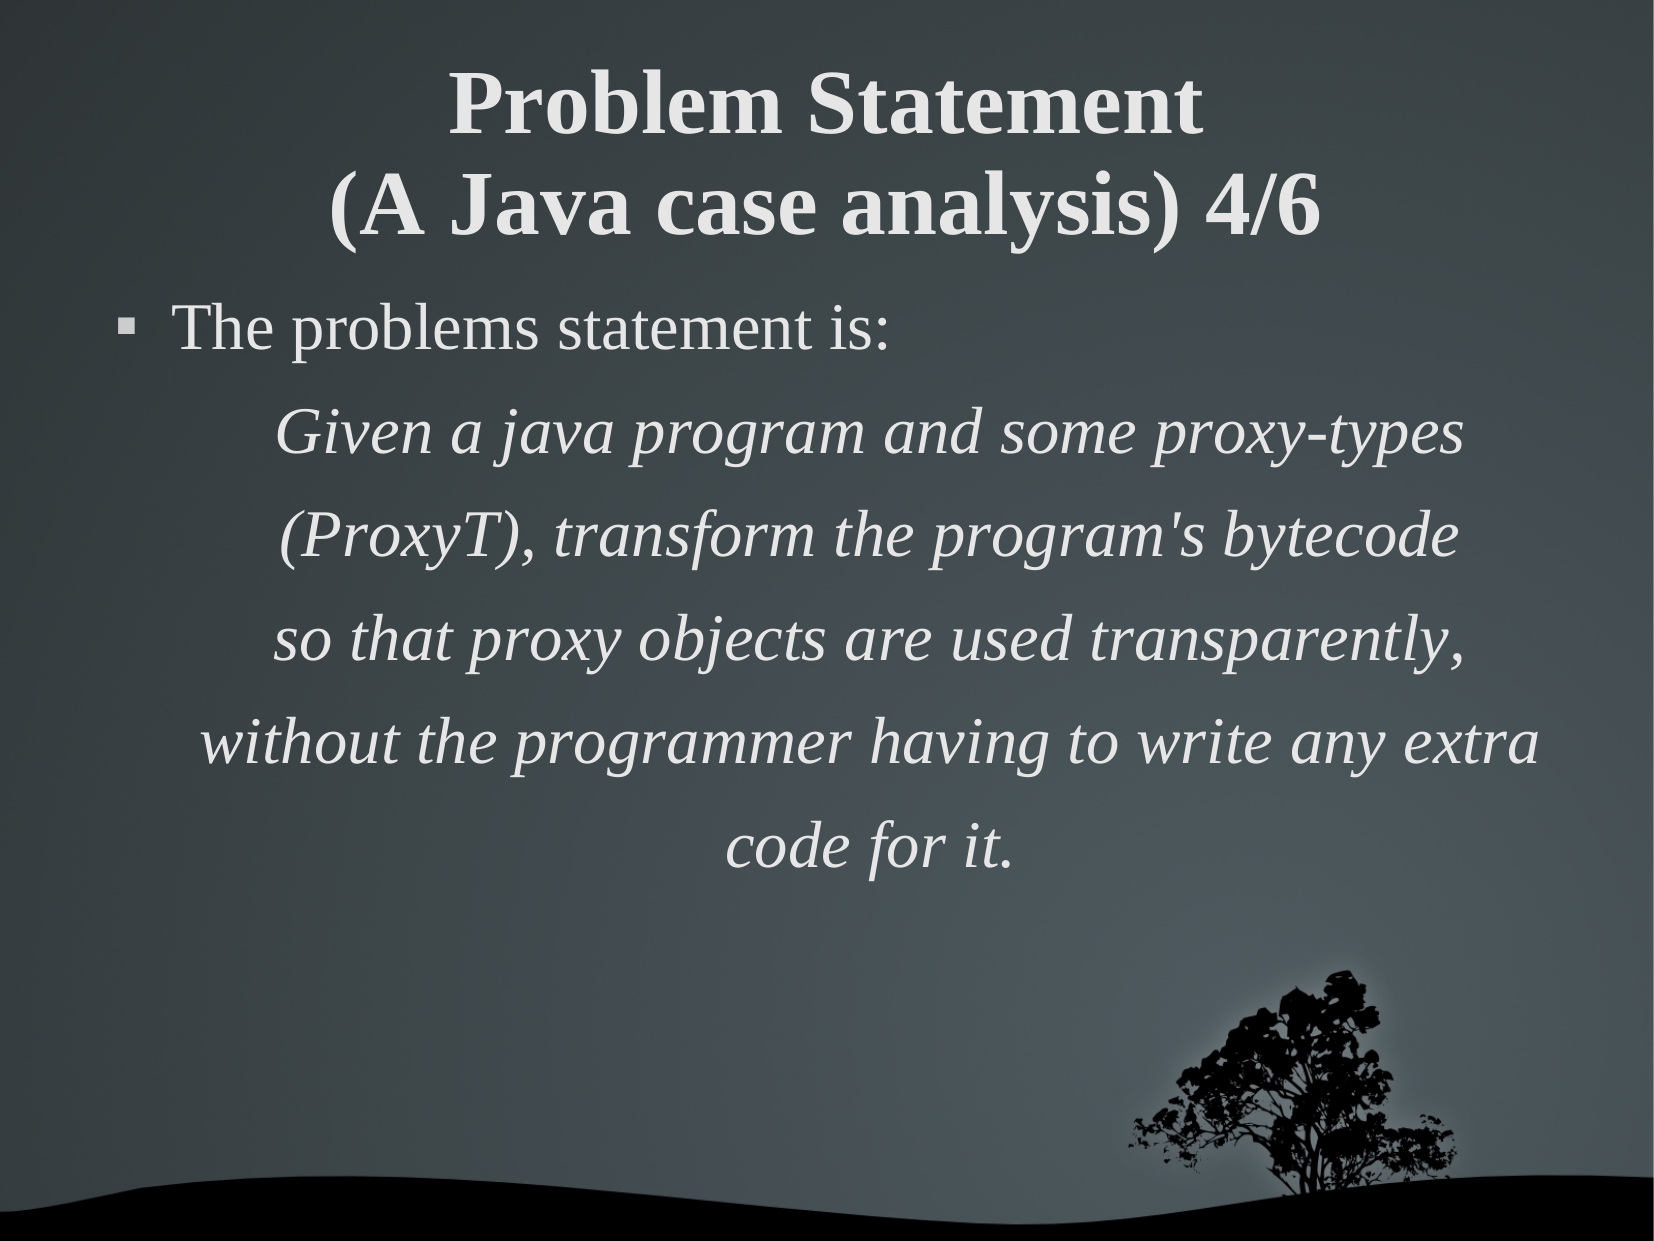

# Problem Statement (A Java case analysis) 4/6
The problems statement is:
Given a java program and some proxy-types
(ProxyT), transform the program's bytecode
so that proxy objects are used transparently,
without the programmer having to write any extra
code for it.